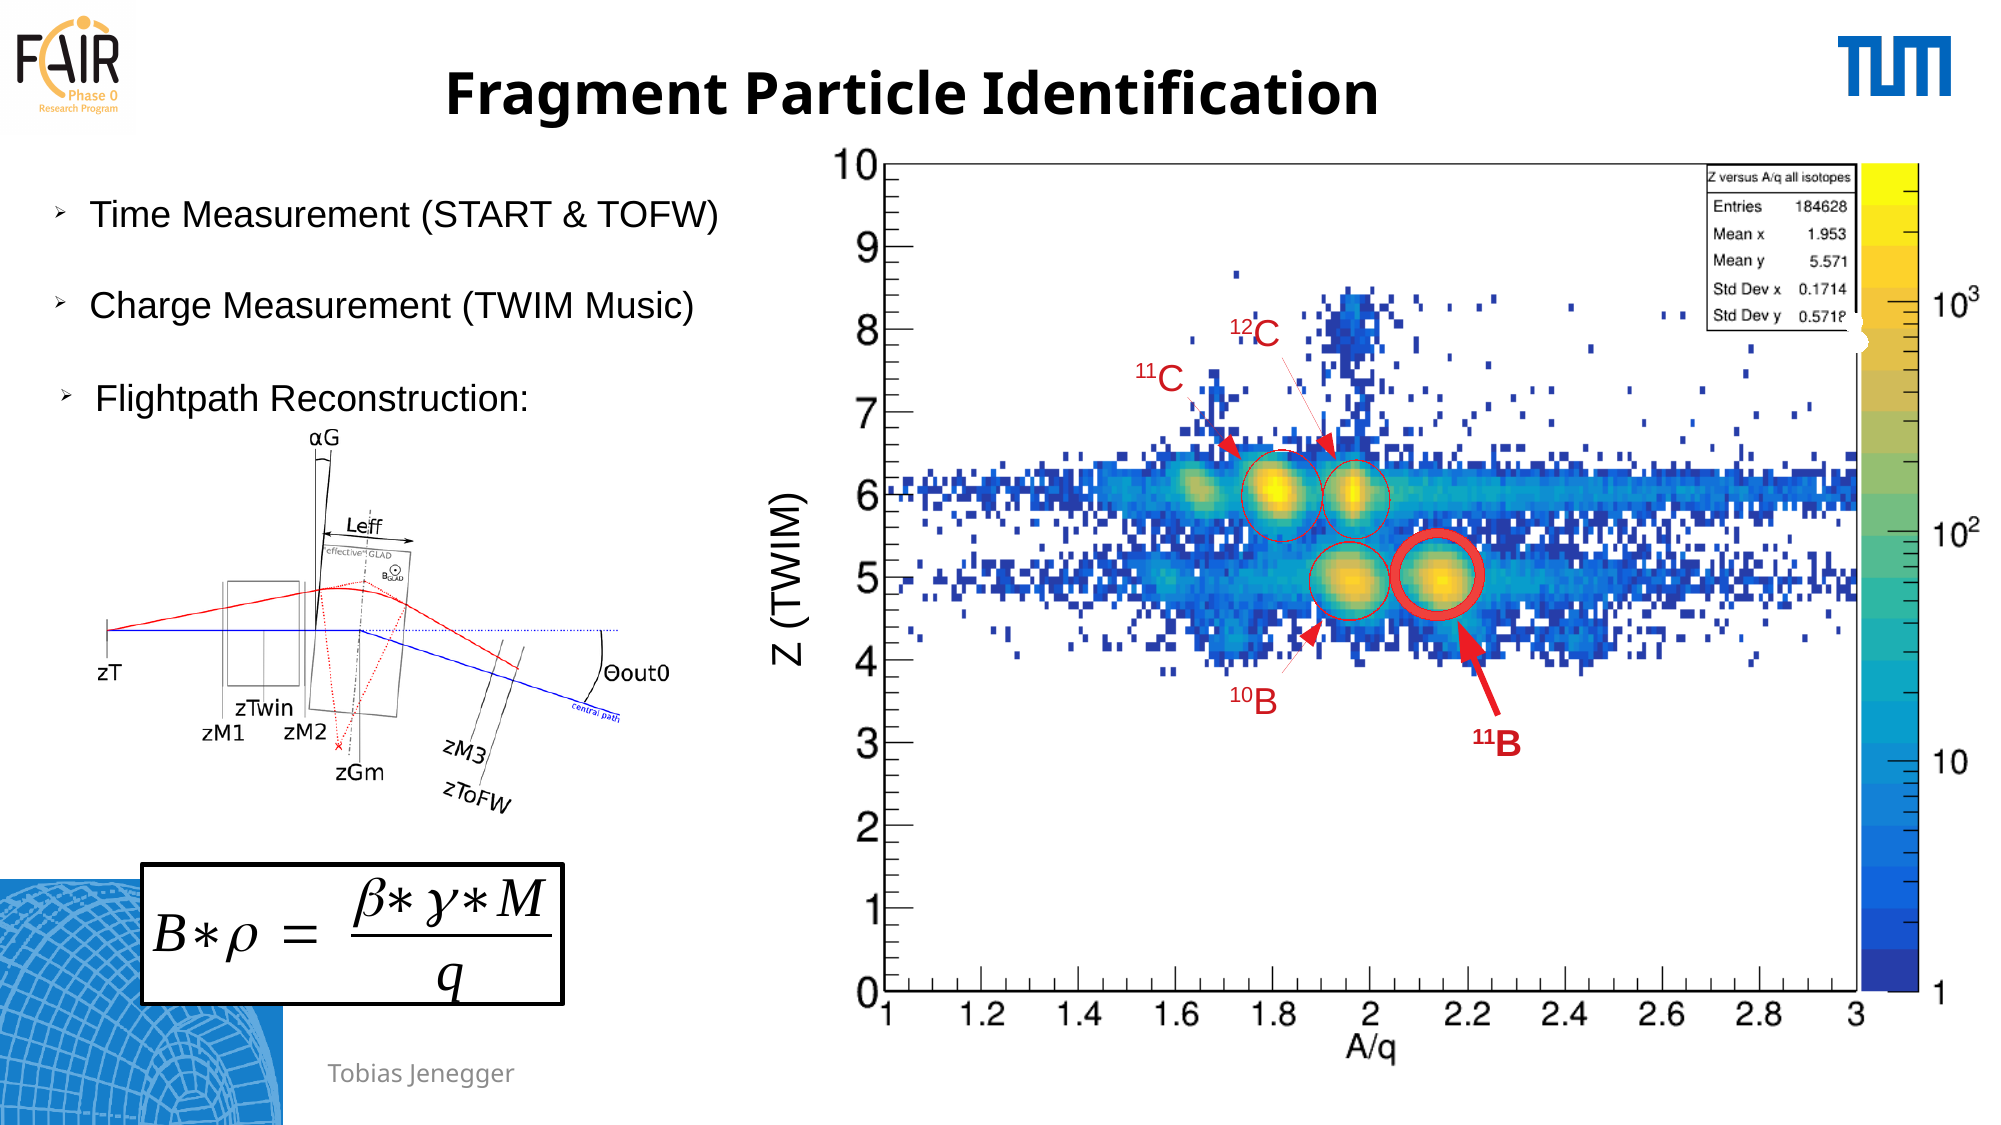

Fragment Particle Identification
12C
11C
10B
11B
Time Measurement (START & TOFW)
Charge Measurement (TWIM Music)
Flightpath Reconstruction:
Z (TWIM)
Tobias Jenegger